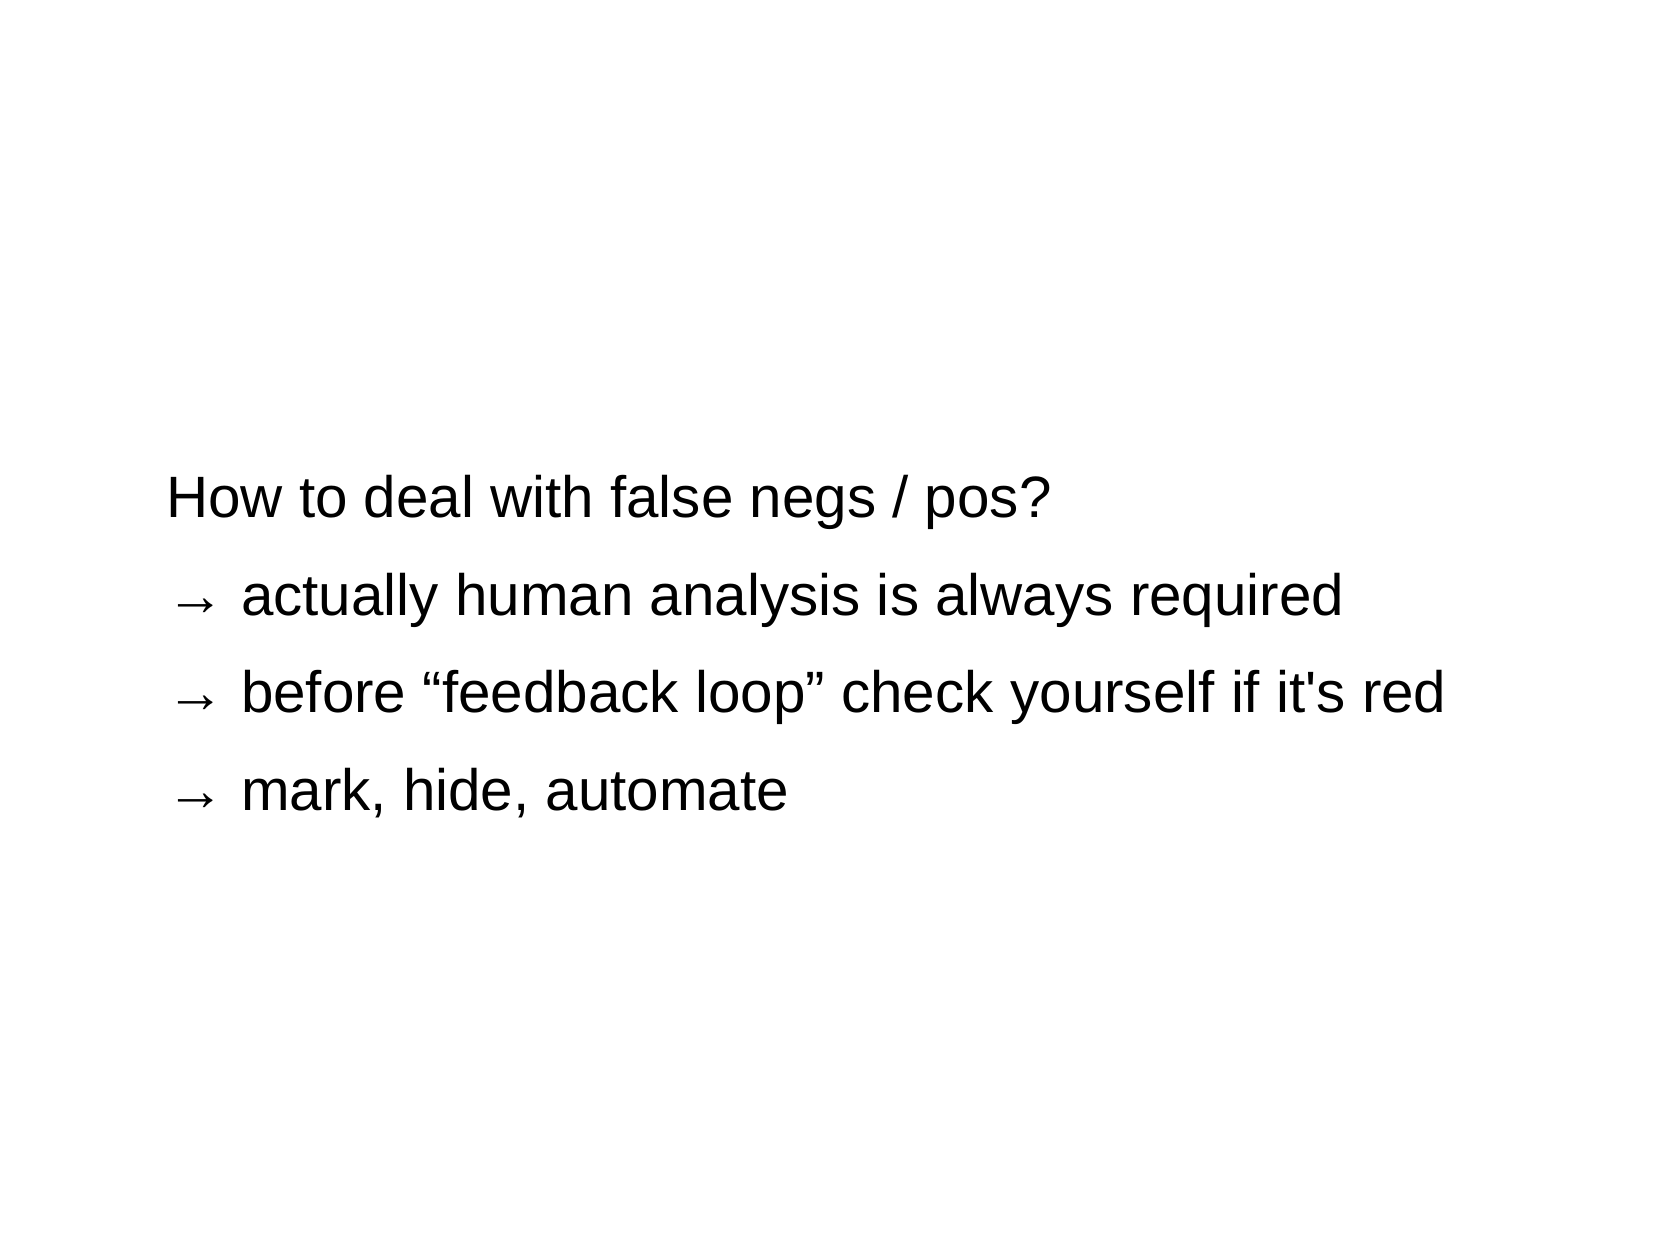

How to deal with false negs / pos?
→ actually human analysis is always required
→ before “feedback loop” check yourself if it's red
→ mark, hide, automate